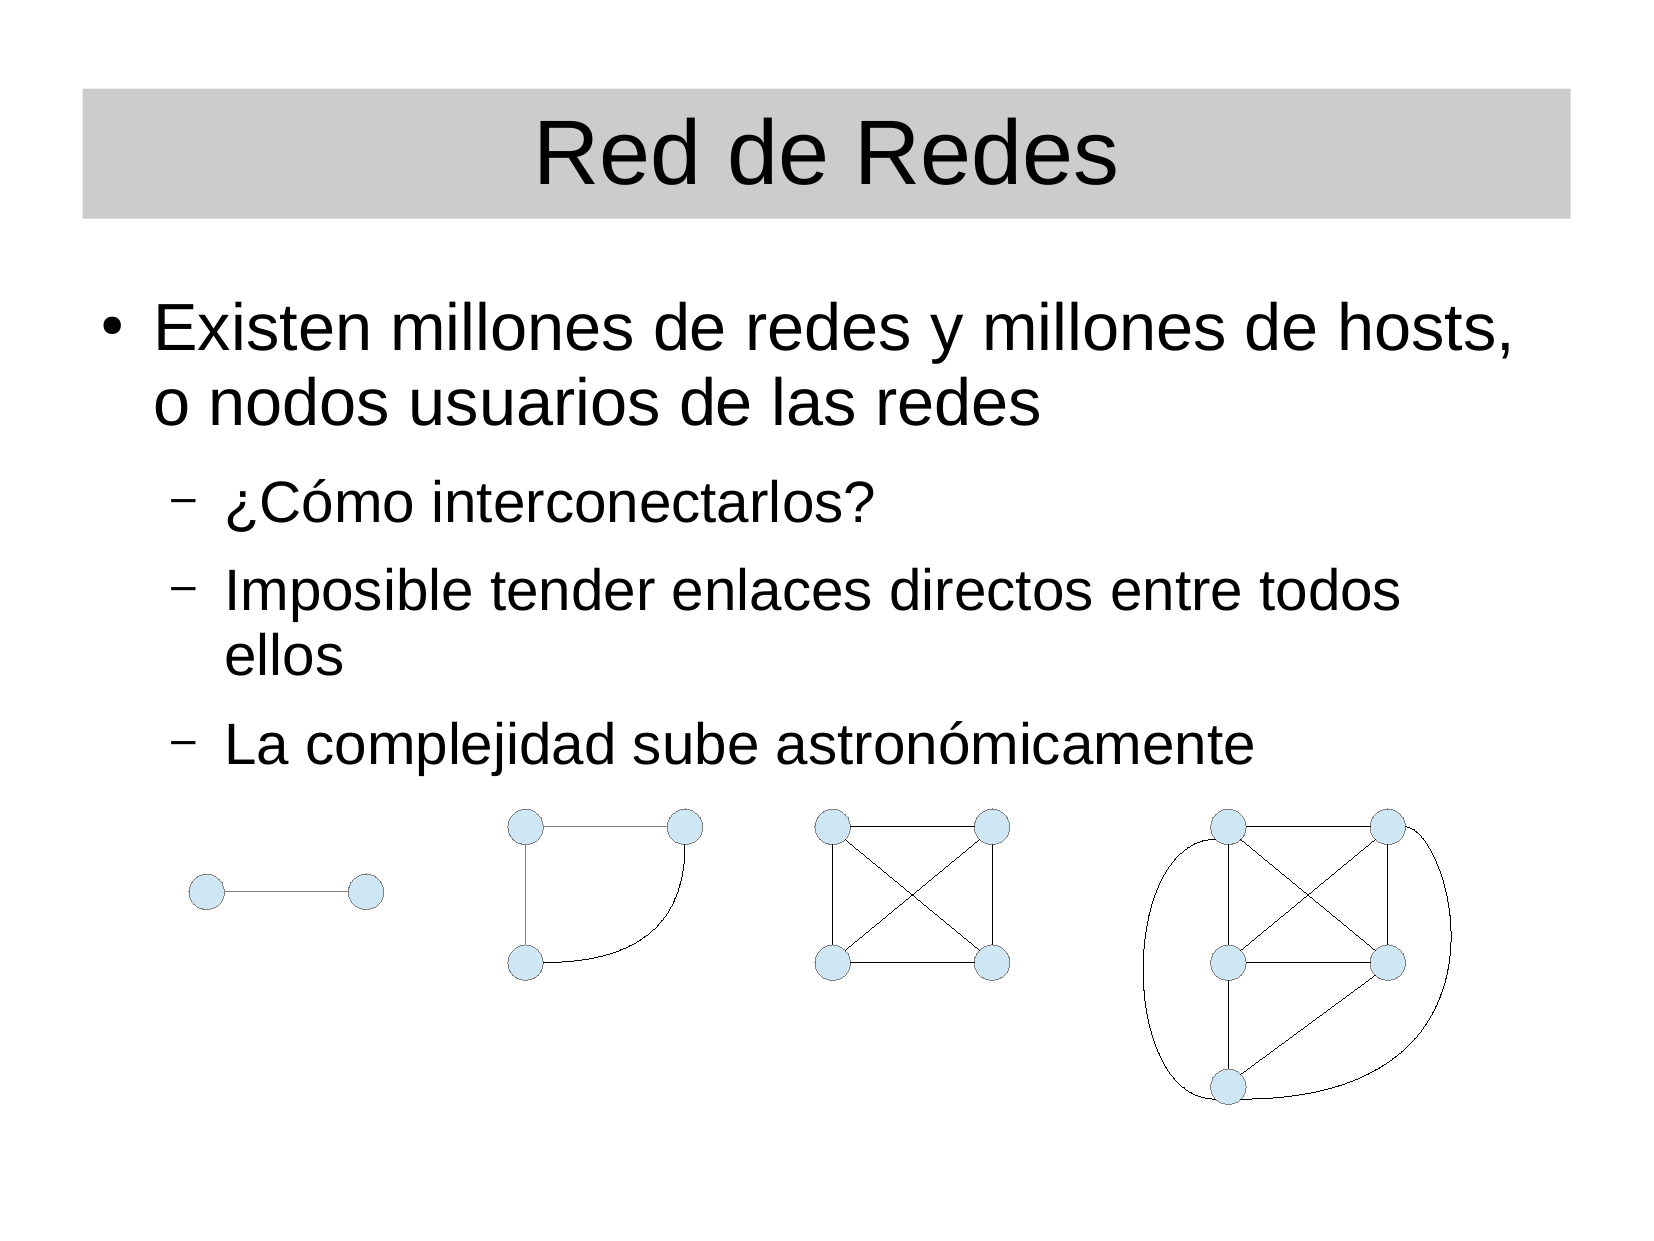

# Red de Redes
Existen millones de redes y millones de hosts, o nodos usuarios de las redes
¿Cómo interconectarlos?
Imposible tender enlaces directos entre todos ellos
La complejidad sube astronómicamente